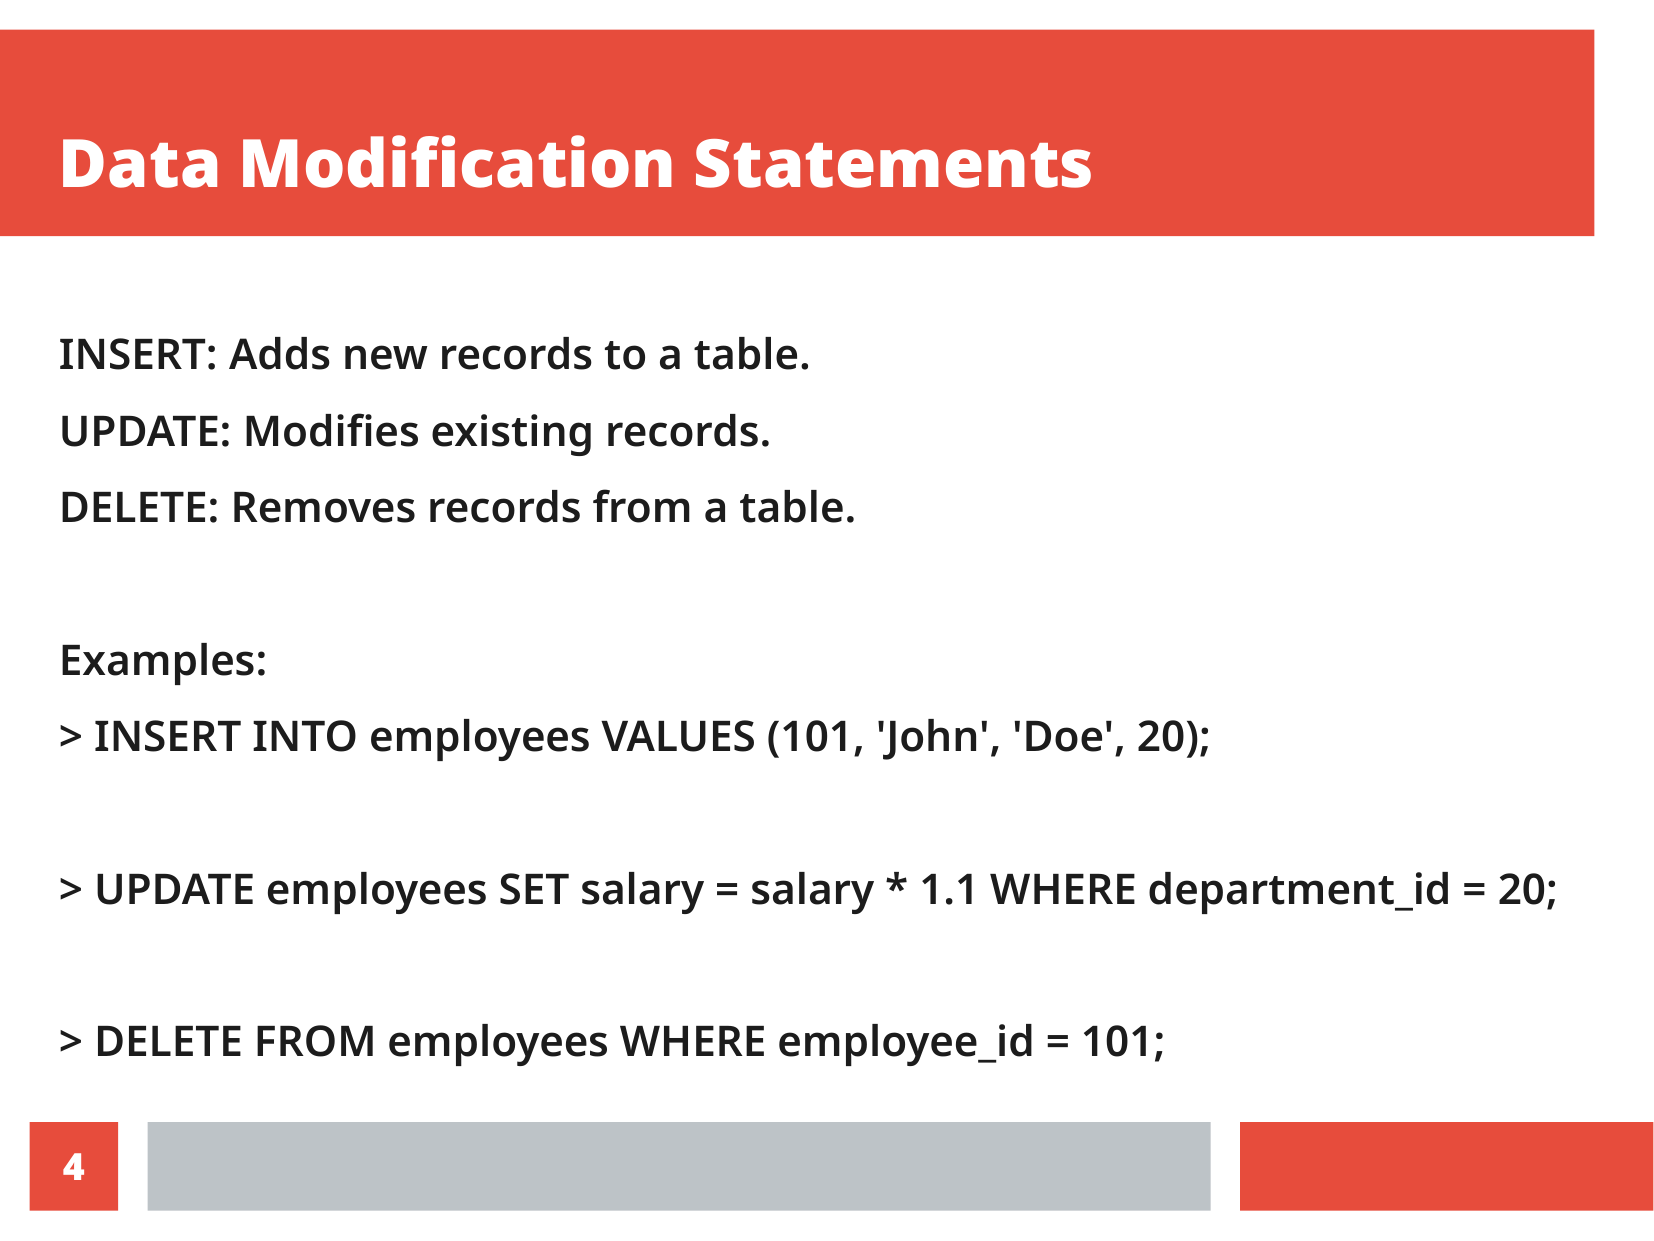

# Data Modification Statements
INSERT: Adds new records to a table.
UPDATE: Modifies existing records.
DELETE: Removes records from a table.
Examples:
> INSERT INTO employees VALUES (101, 'John', 'Doe', 20);
> UPDATE employees SET salary = salary * 1.1 WHERE department_id = 20;
> DELETE FROM employees WHERE employee_id = 101;
4